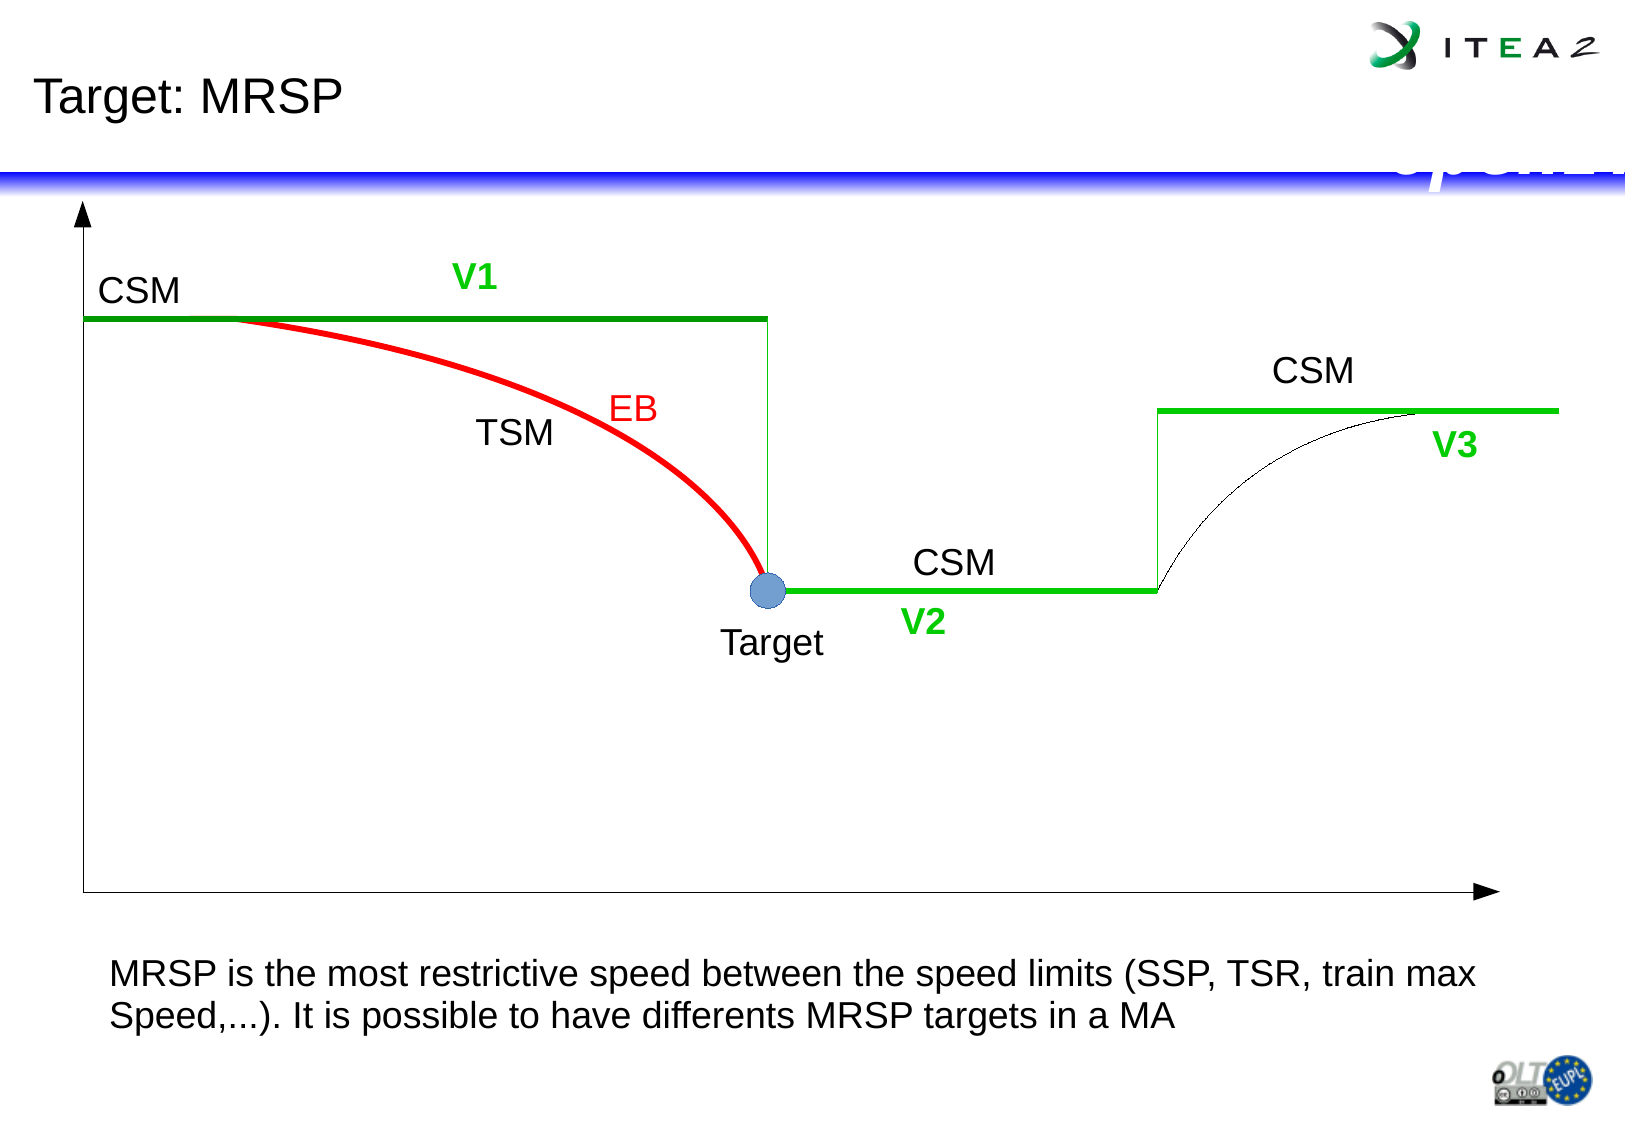

# Target: MRSP
V1
CSM
CSM
EB
TSM
V3
CSM
V2
Target
MRSP is the most restrictive speed between the speed limits (SSP, TSR, train max
Speed,...). It is possible to have differents MRSP targets in a MA